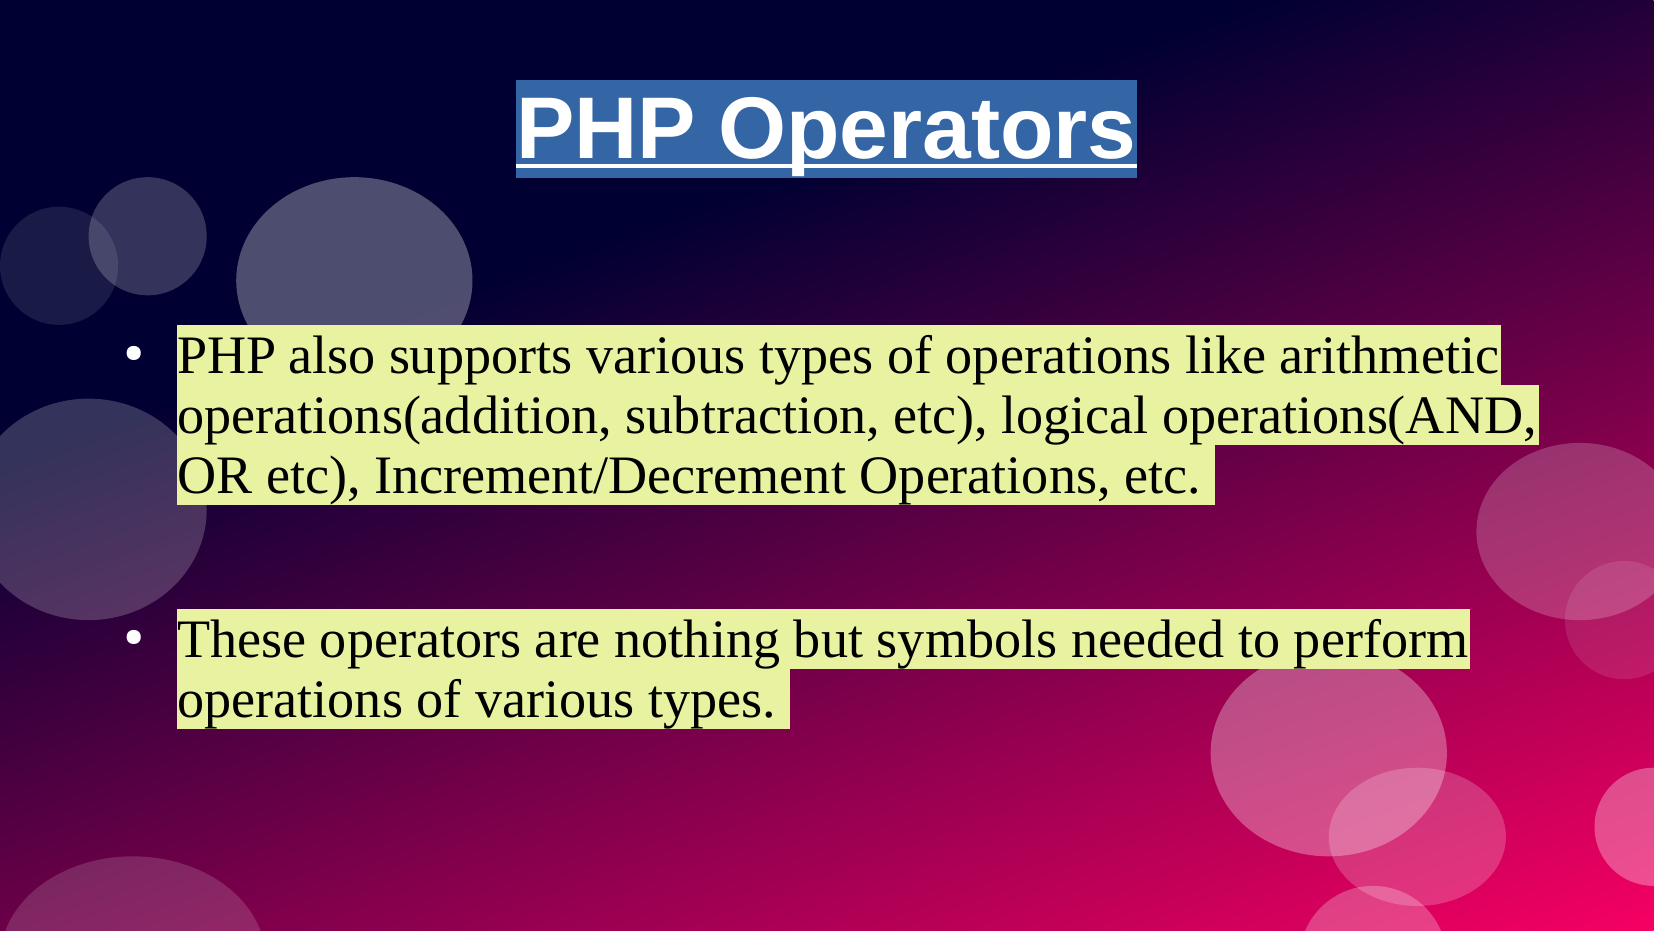

# PHP Operators
PHP also supports various types of operations like arithmetic operations(addition, subtraction, etc), logical operations(AND, OR etc), Increment/Decrement Operations, etc.
These operators are nothing but symbols needed to perform operations of various types.